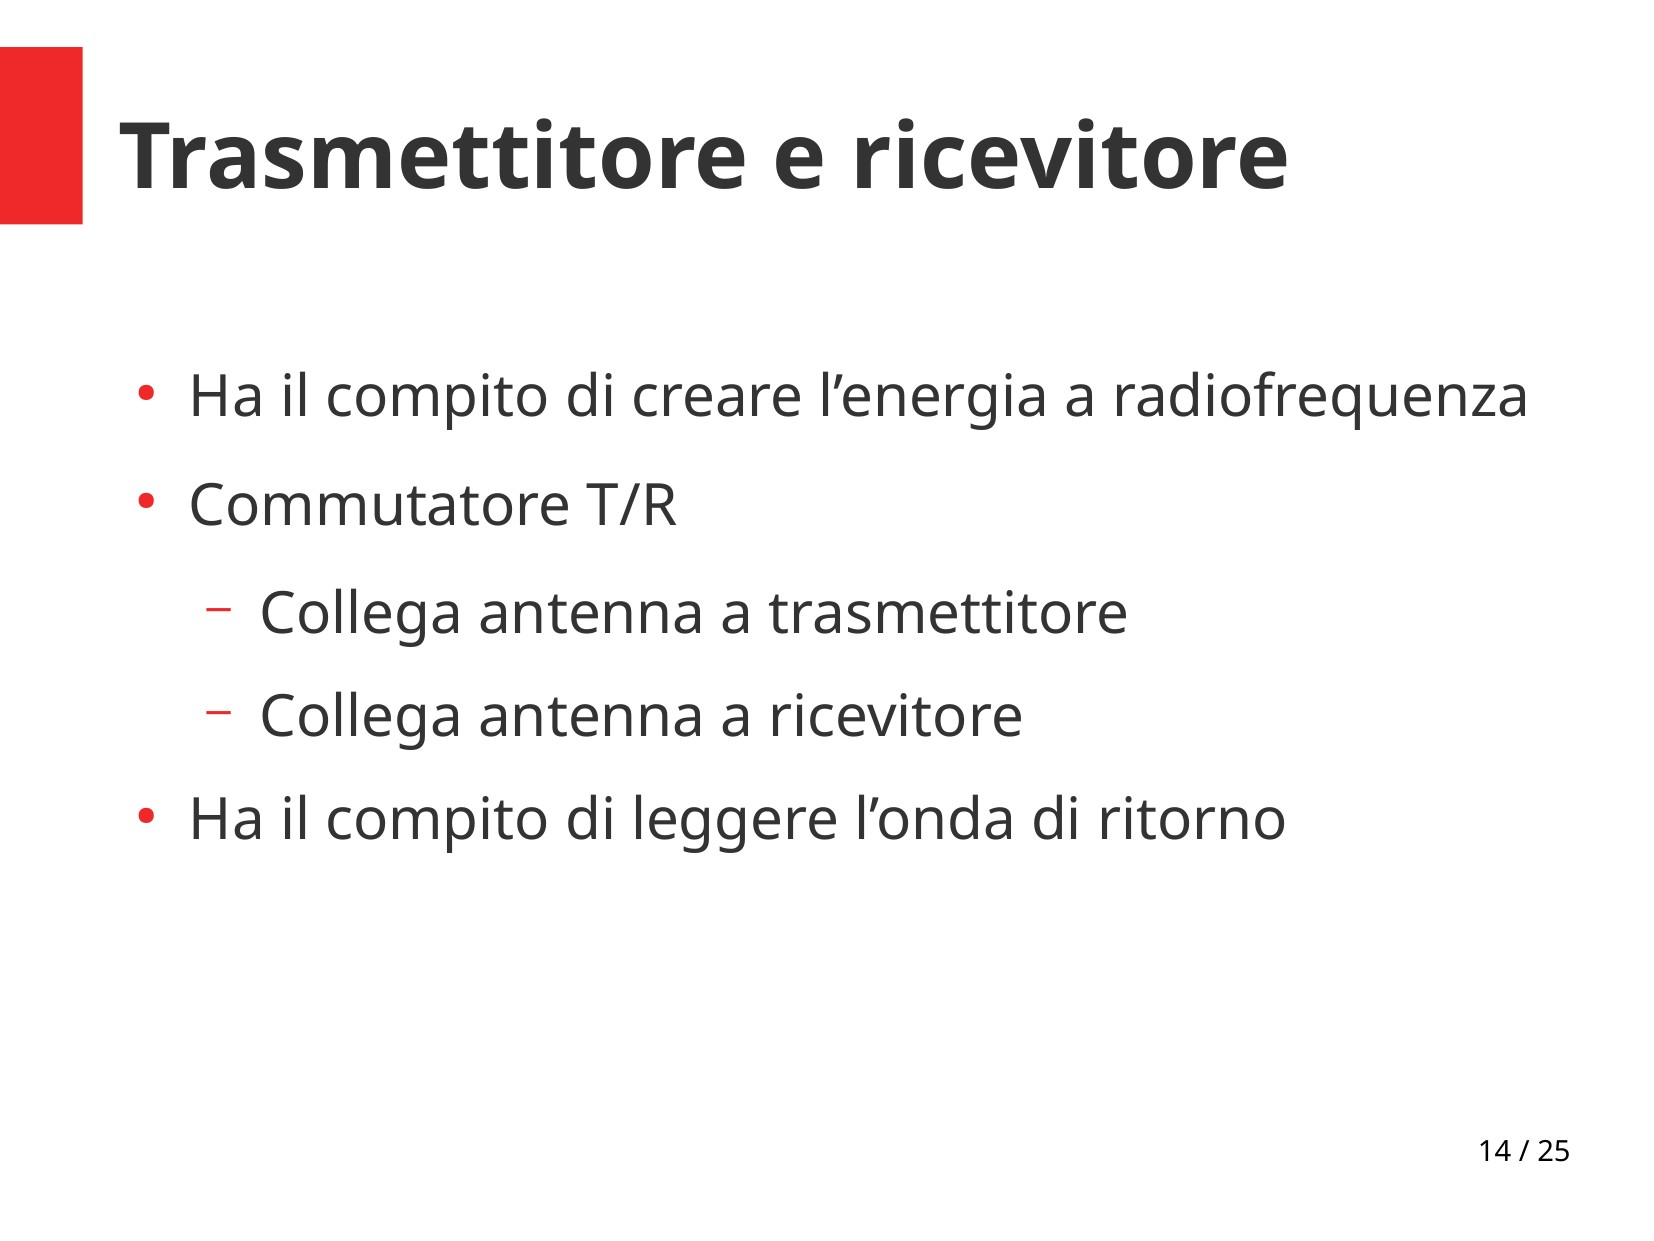

# Trasmettitore e ricevitore
Ha il compito di creare l’energia a radiofrequenza
Commutatore T/R
Collega antenna a trasmettitore
Collega antenna a ricevitore
Ha il compito di leggere l’onda di ritorno
14